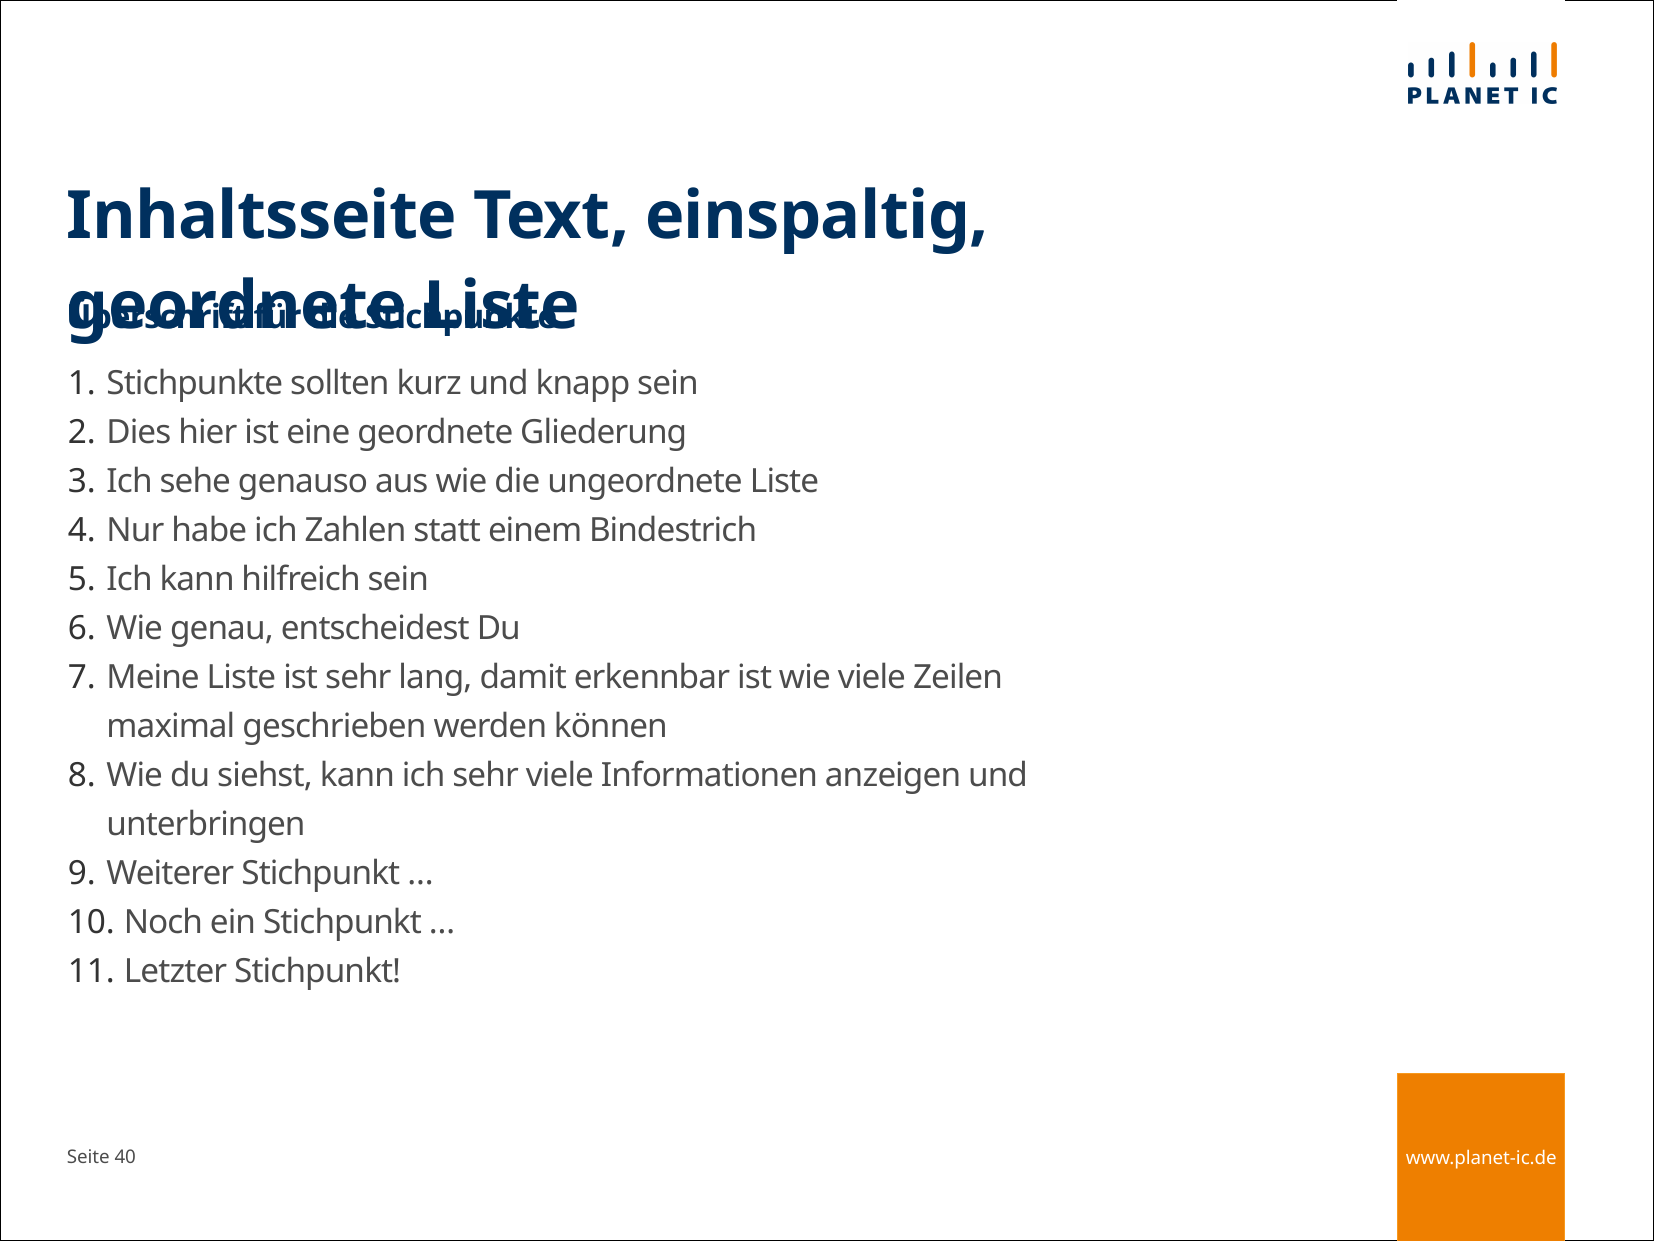

Inhaltsseite Text, einspaltig, geordnete Liste
Überschrift für die Stichpunkte
Stichpunkte sollten kurz und knapp sein
Dies hier ist eine geordnete Gliederung
Ich sehe genauso aus wie die ungeordnete Liste
Nur habe ich Zahlen statt einem Bindestrich
Ich kann hilfreich sein
Wie genau, entscheidest Du
Meine Liste ist sehr lang, damit erkennbar ist wie viele Zeilen maximal geschrieben werden können
Wie du siehst, kann ich sehr viele Informationen anzeigen und unterbringen
Weiterer Stichpunkt …
 Noch ein Stichpunkt …
 Letzter Stichpunkt!